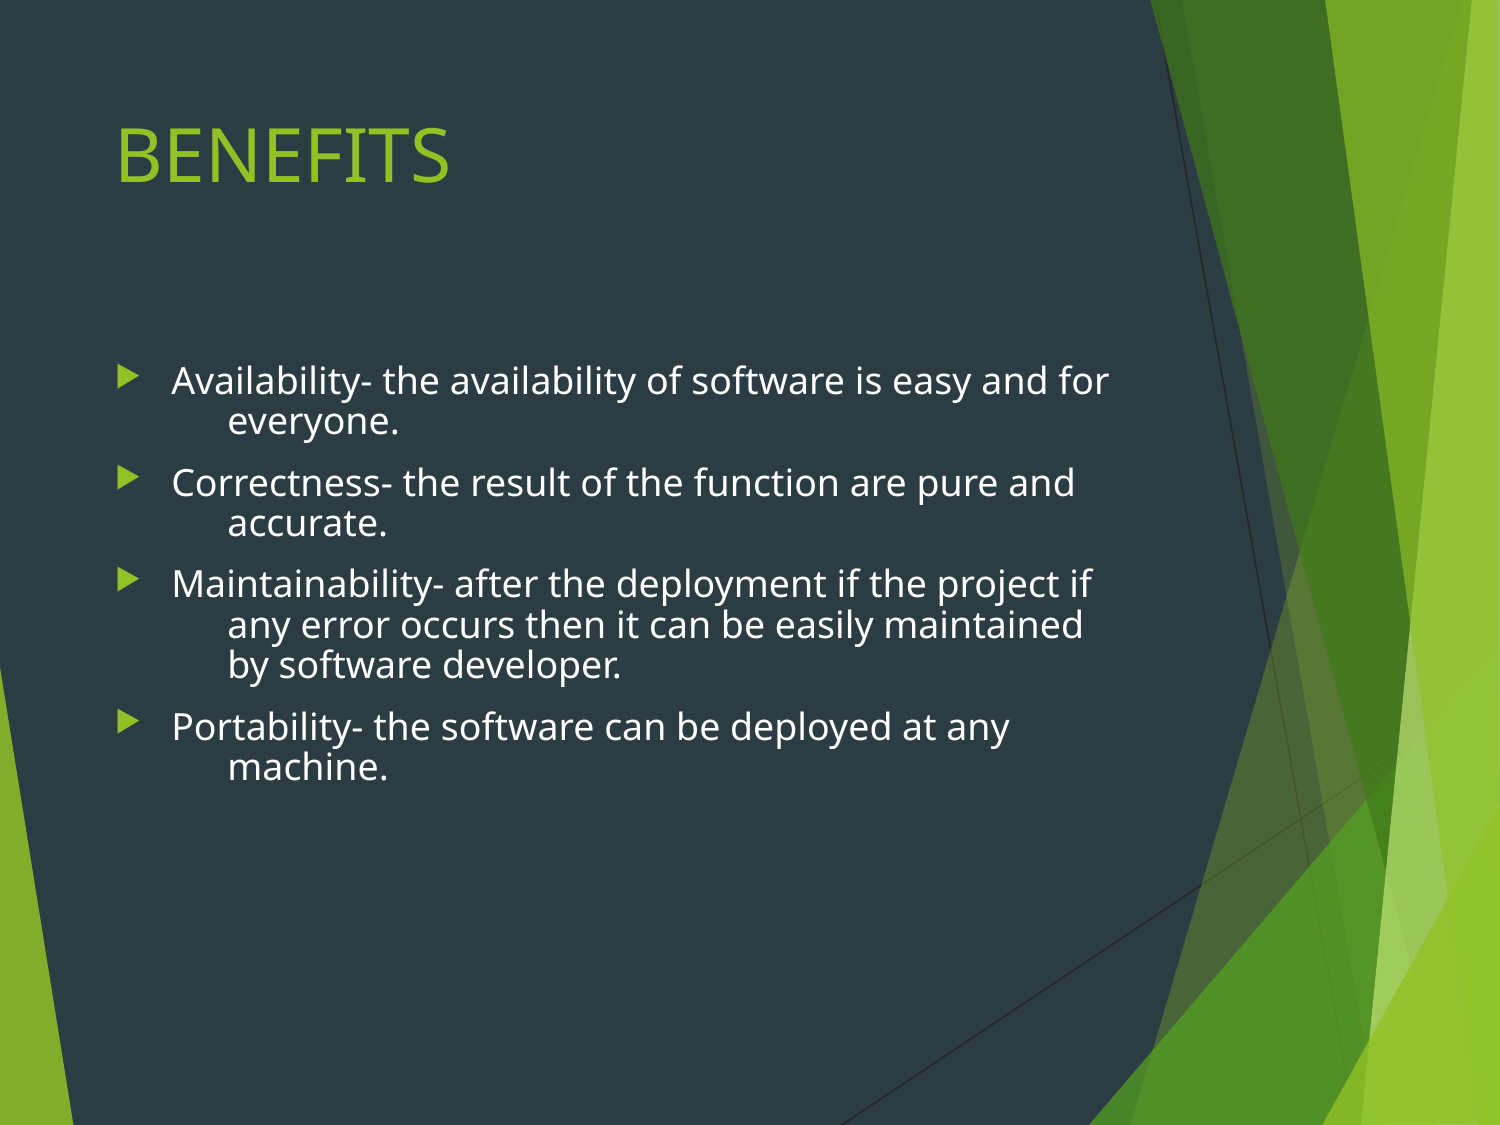

# BENEFITS
Availability- the availability of software is easy and for everyone.
Correctness- the result of the function are pure and accurate.
Maintainability- after the deployment if the project if any error occurs then it can be easily maintained by software developer.
Portability- the software can be deployed at any machine.